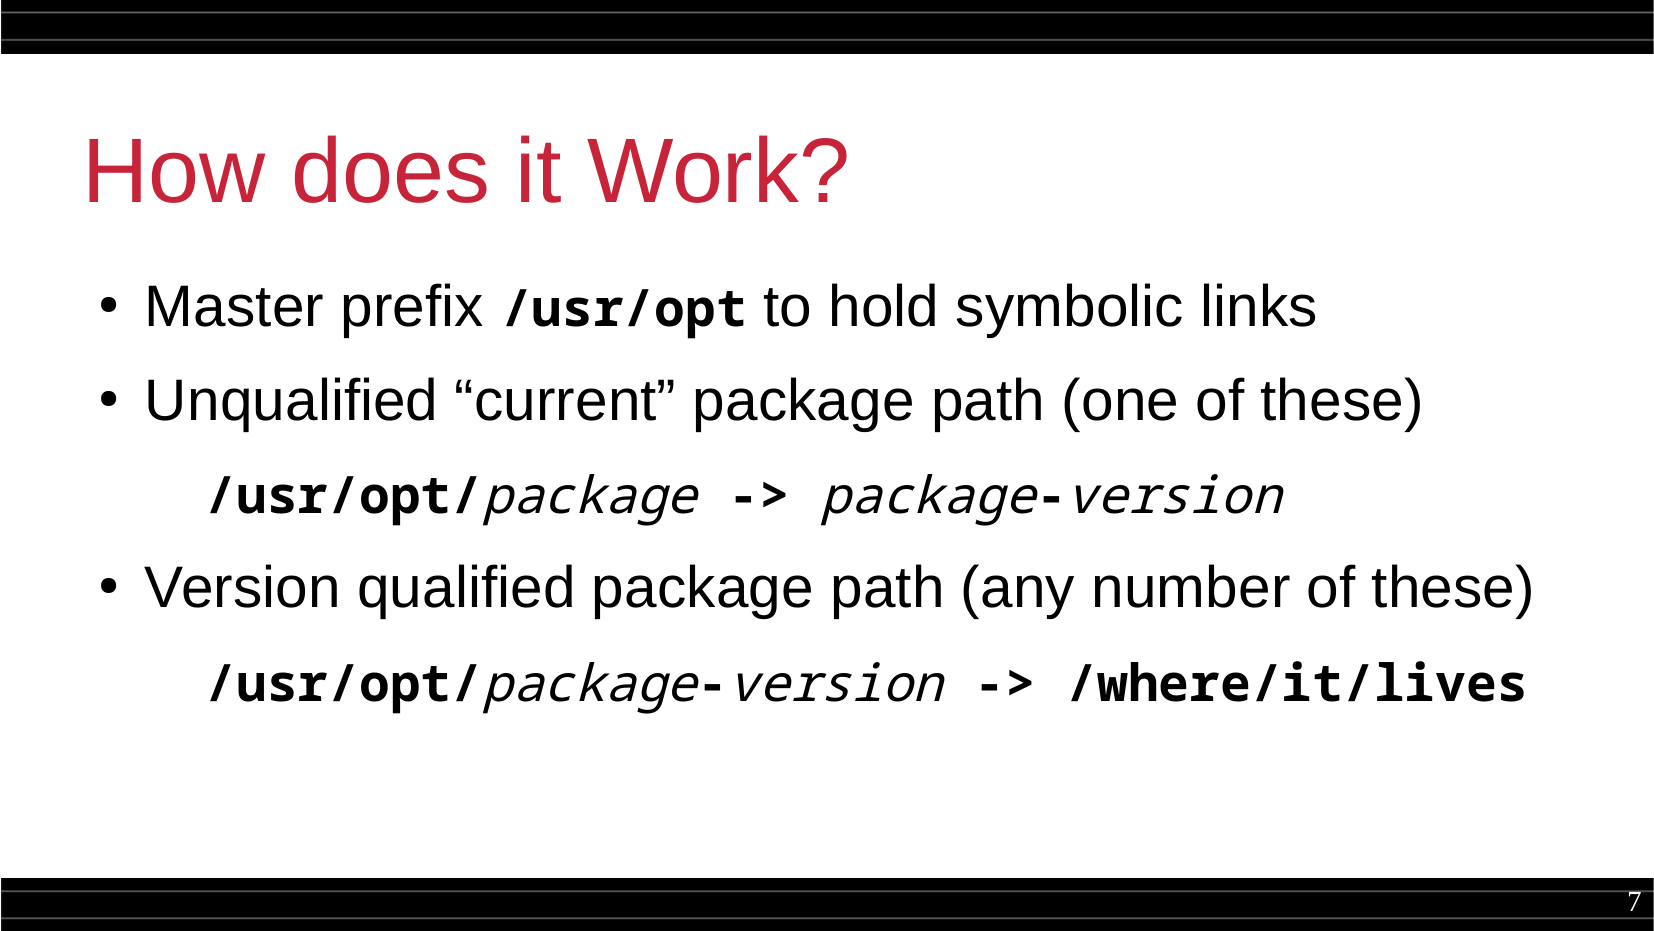

# How does it Work?
Master prefix /usr/opt to hold symbolic links
Unqualified “current” package path (one of these)
 /usr/opt/package -> package-version
Version qualified package path (any number of these)
 /usr/opt/package-version -> /where/it/lives